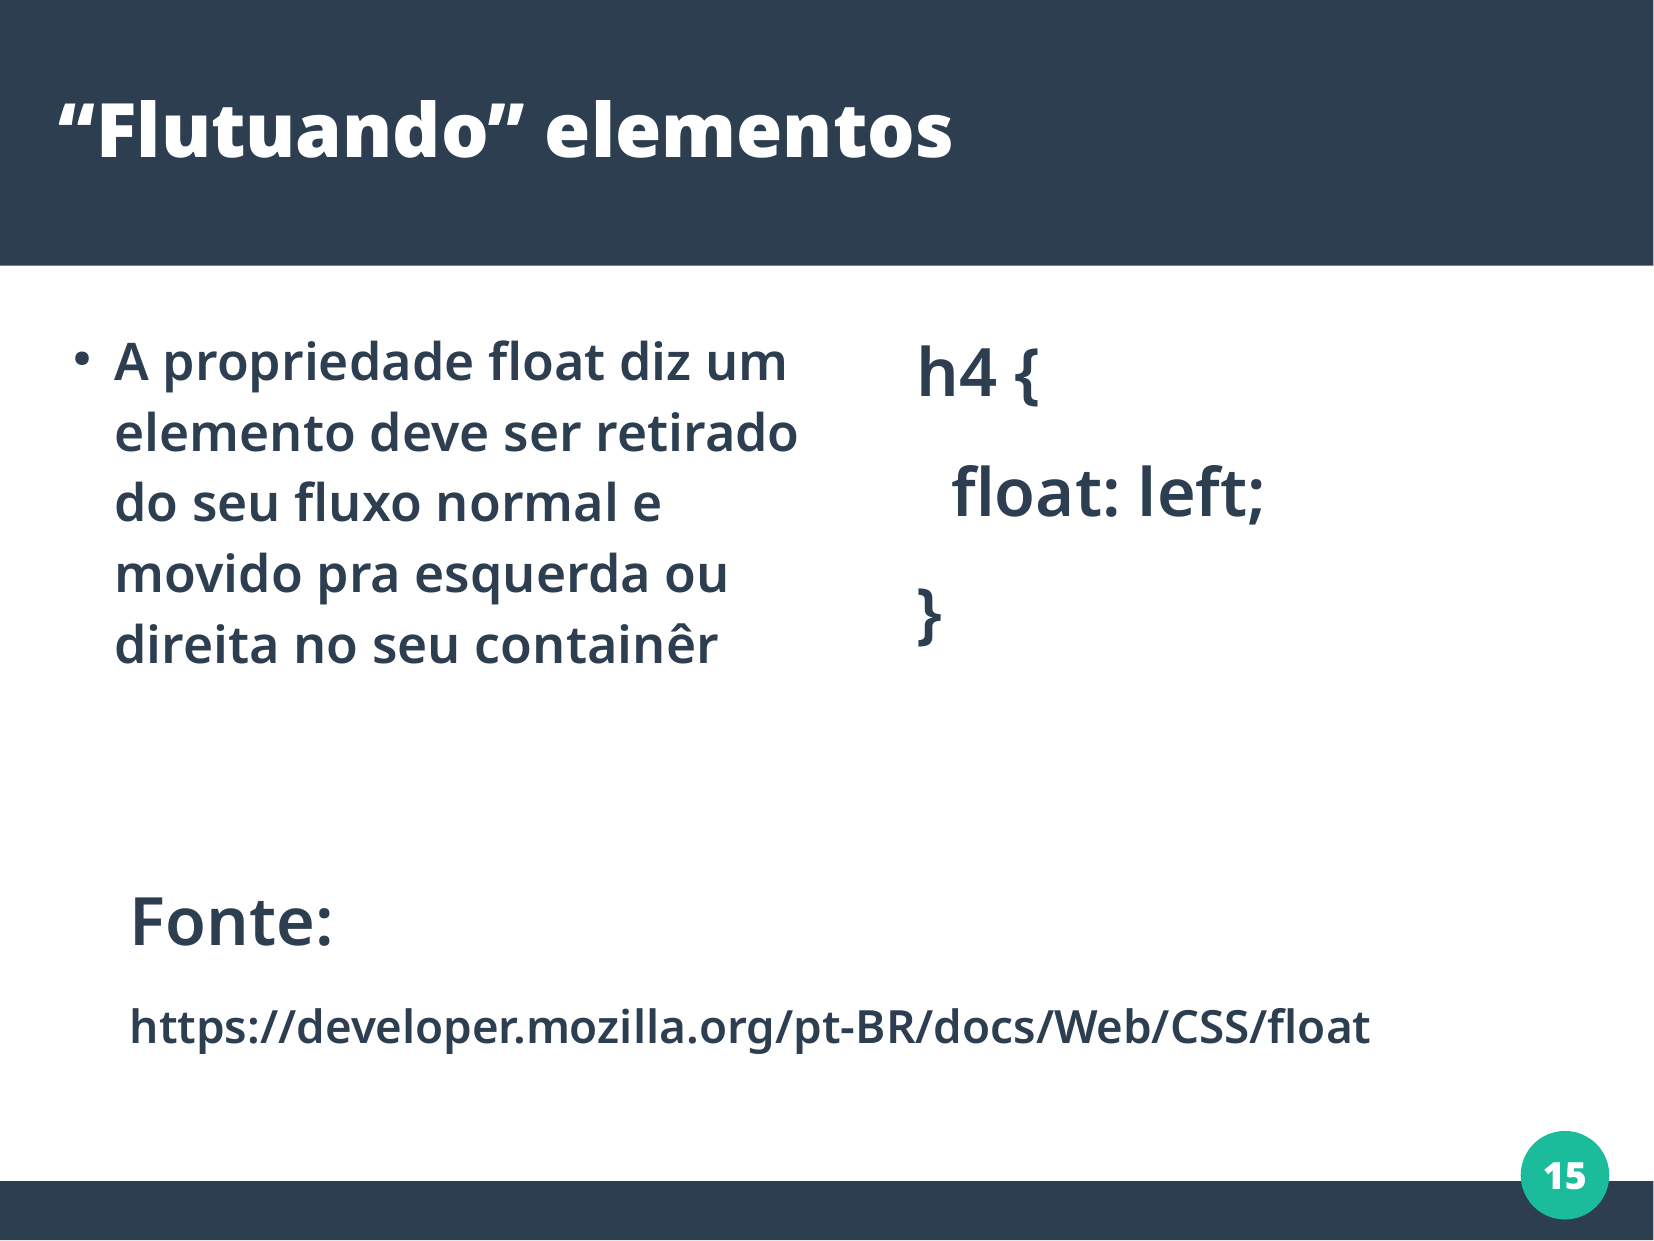

# “Flutuando” elementos
A propriedade float diz um elemento deve ser retirado do seu fluxo normal e movido pra esquerda ou direita no seu containêr
h4 {
 float: left;
}
Fonte:
https://developer.mozilla.org/pt-BR/docs/Web/CSS/float
15